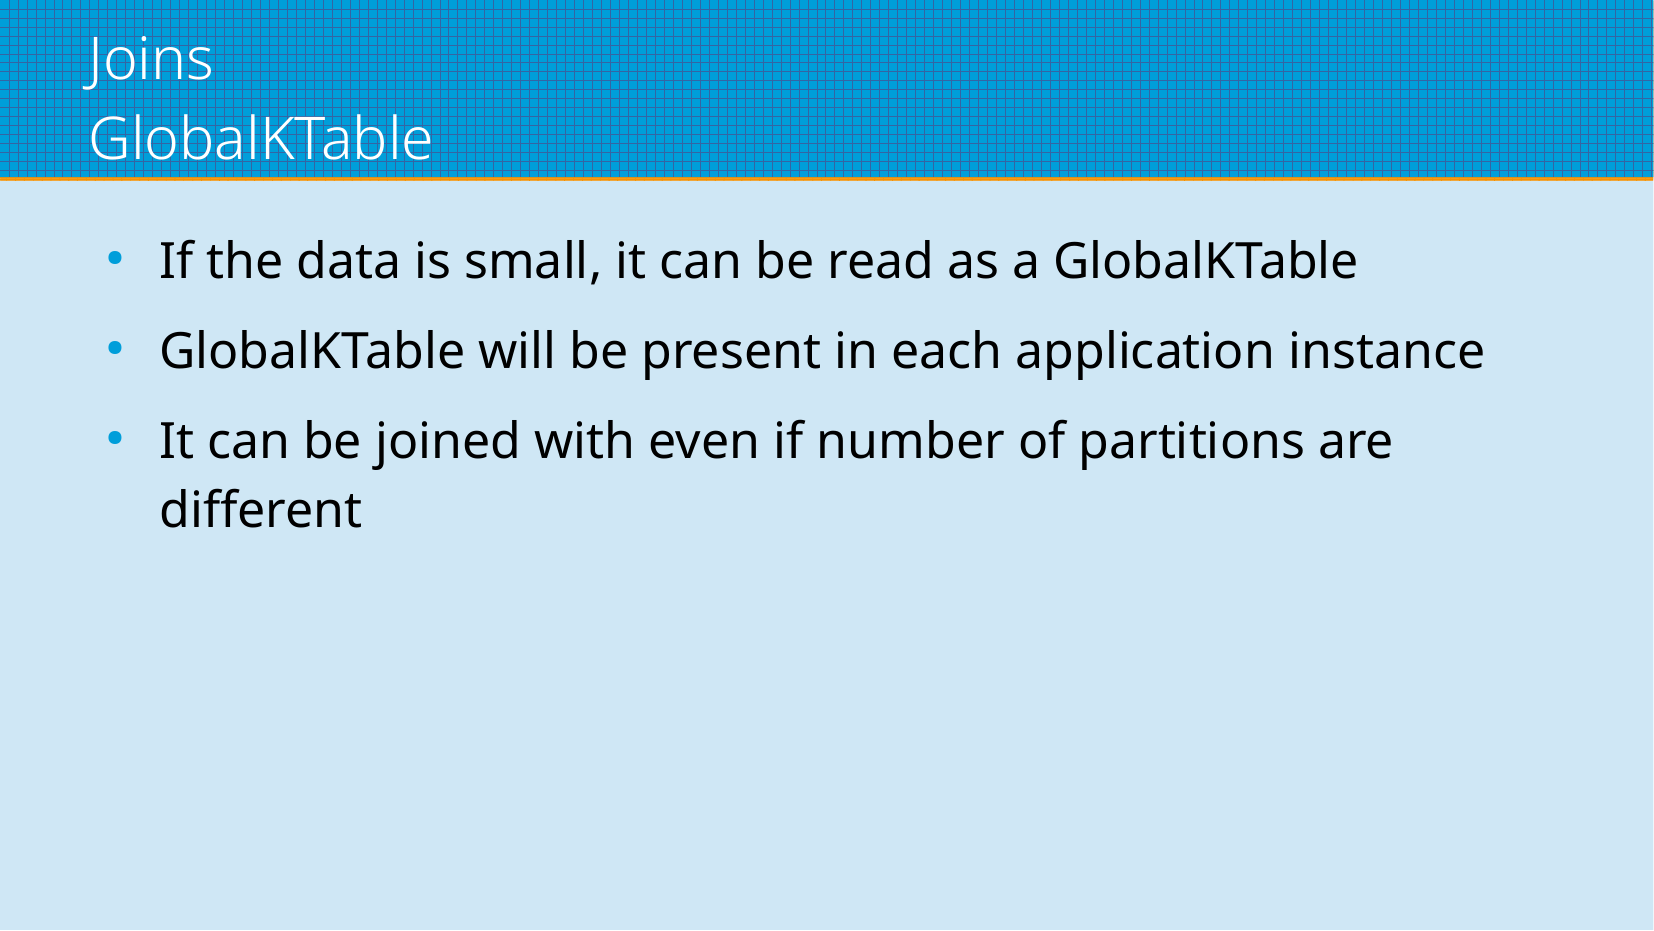

# Joins GlobalKTable
If the data is small, it can be read as a GlobalKTable
GlobalKTable will be present in each application instance
It can be joined with even if number of partitions are different